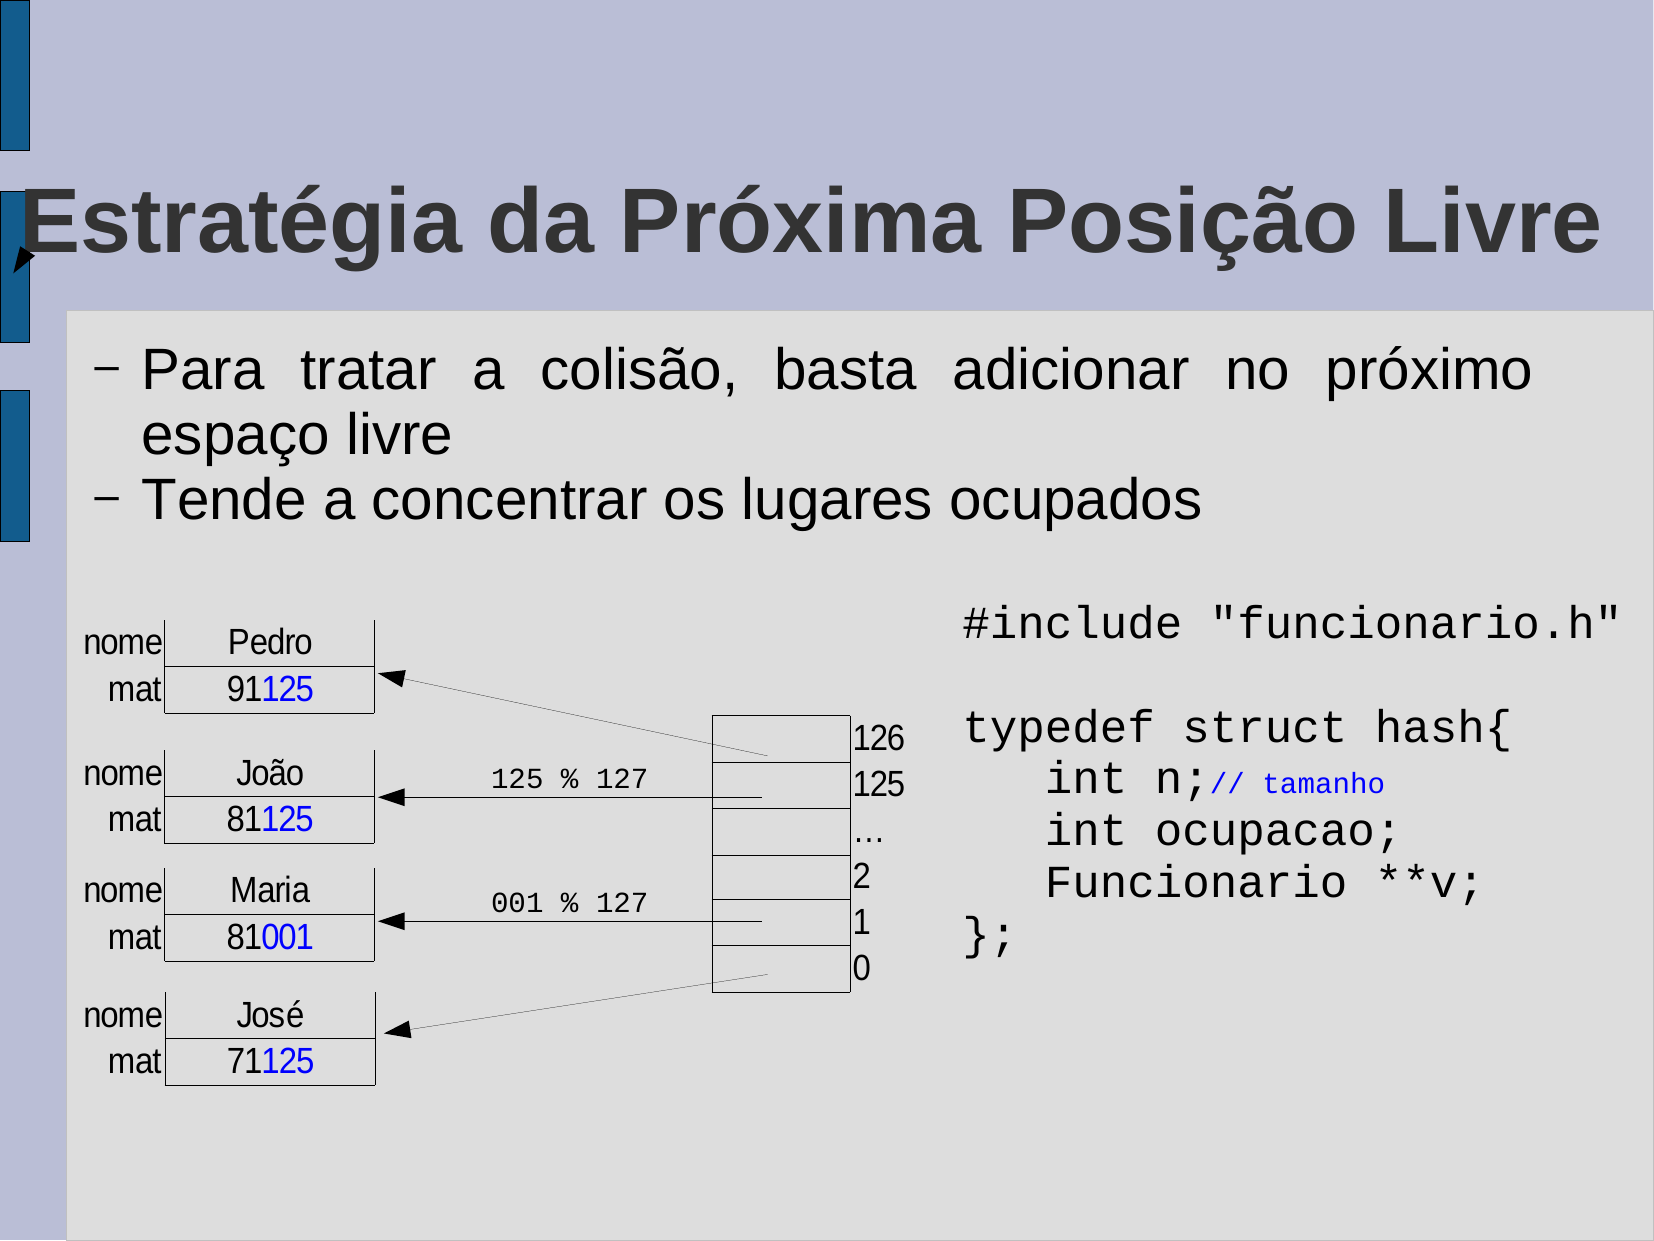

# Estratégia da Próxima Posição Livre
Para tratar a colisão, basta adicionar no próximo espaço livre
Tende a concentrar os lugares ocupados
#include "funcionario.h"
typedef struct hash{
 int n;// tamanho
 int ocupacao;
 Funcionario **v;
};
125 % 127
001 % 127